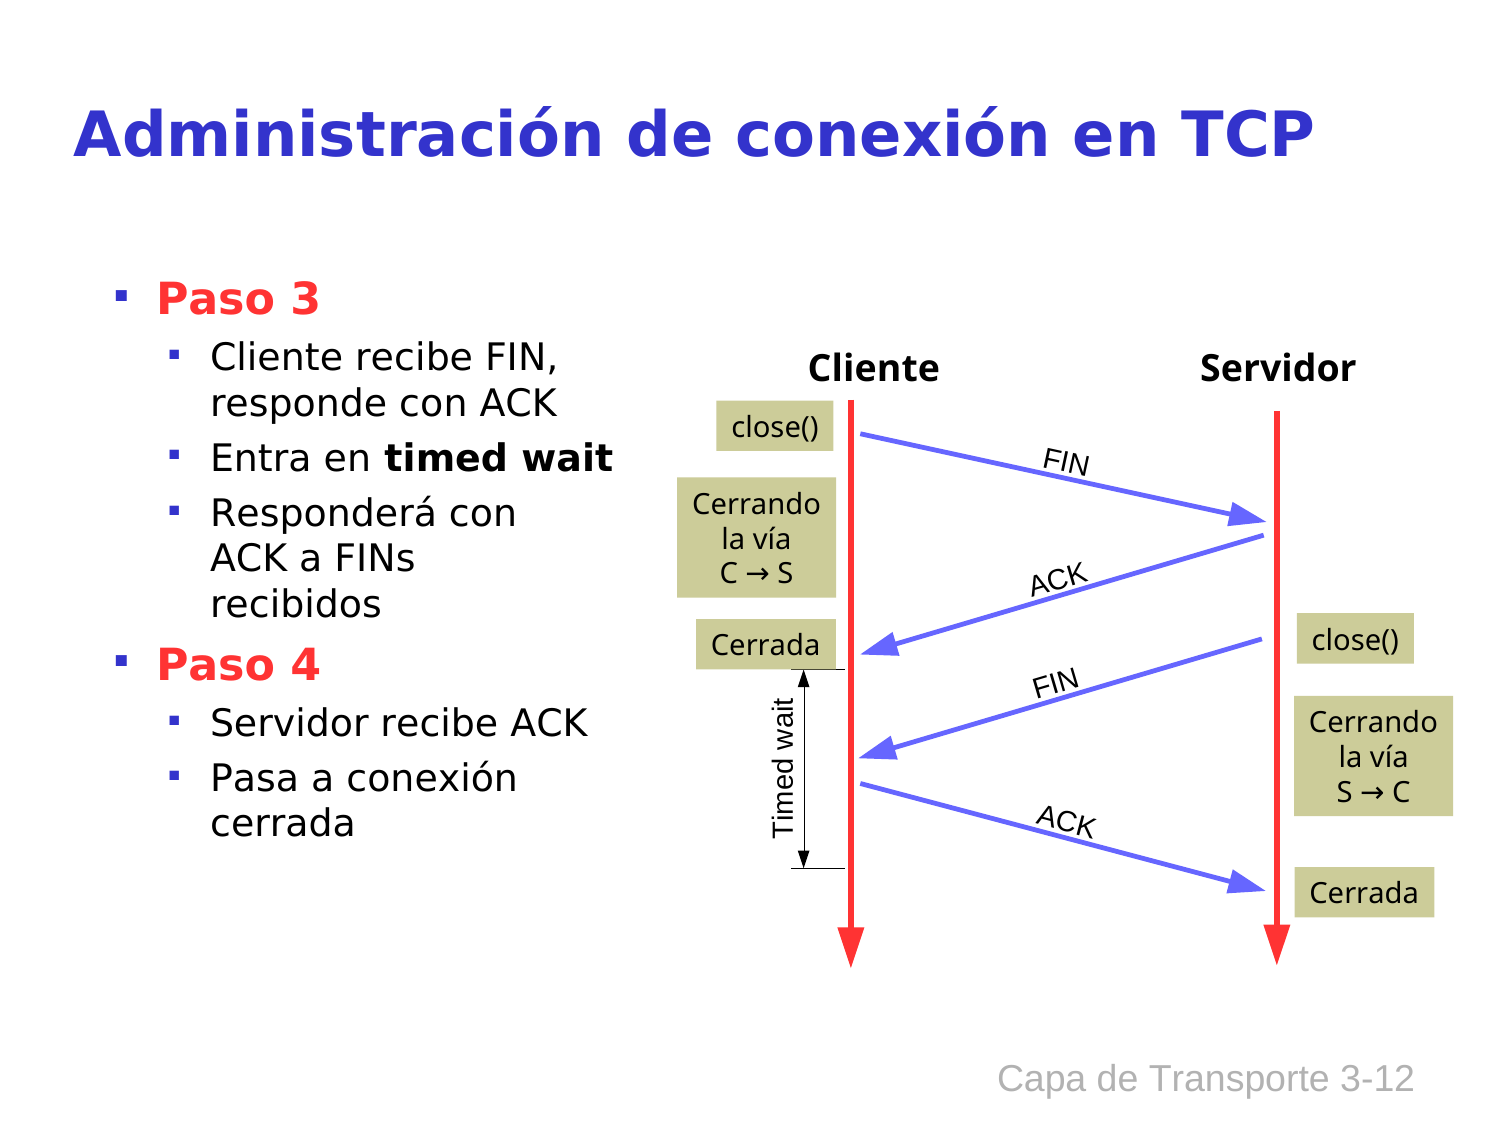

# Administración de conexión en TCP
Paso 3
Cliente recibe FIN, responde con ACK
Entra en timed wait
Responderá con
ACK a FINs
recibidos
Paso 4
Servidor recibe ACK
Pasa a conexión
cerrada
Cliente
Servidor
FIN
ACK
FIN
ACK
close()
Cerrando
la vía
C → S
Cerrada
close()
Cerrando
la vía
S → C
Cerrada
12